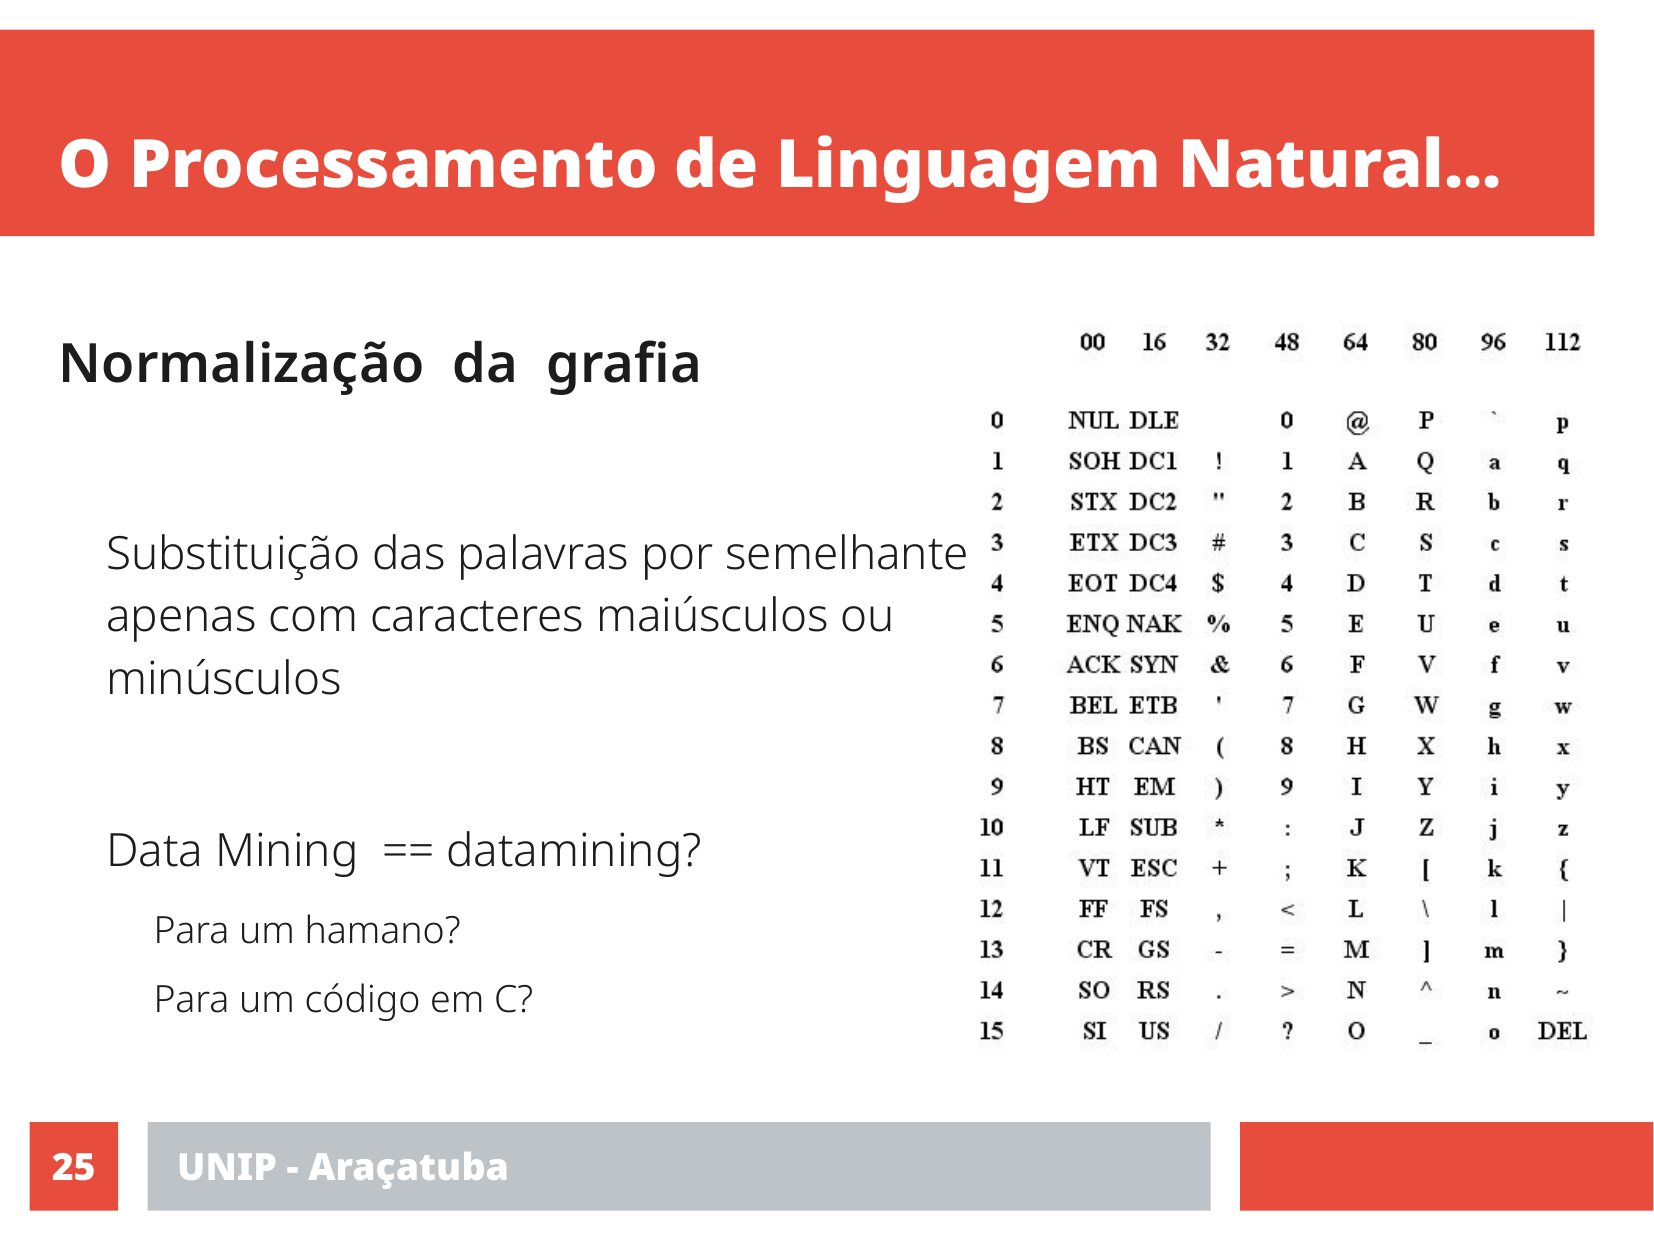

# O Processamento de Linguagem Natural...
Normalização da grafia
Substituição das palavras por semelhantes apenas com caracteres maiúsculos ou minúsculos
Data Mining == datamining?
Para um hamano?
Para um código em C?
25
UNIP - Araçatuba